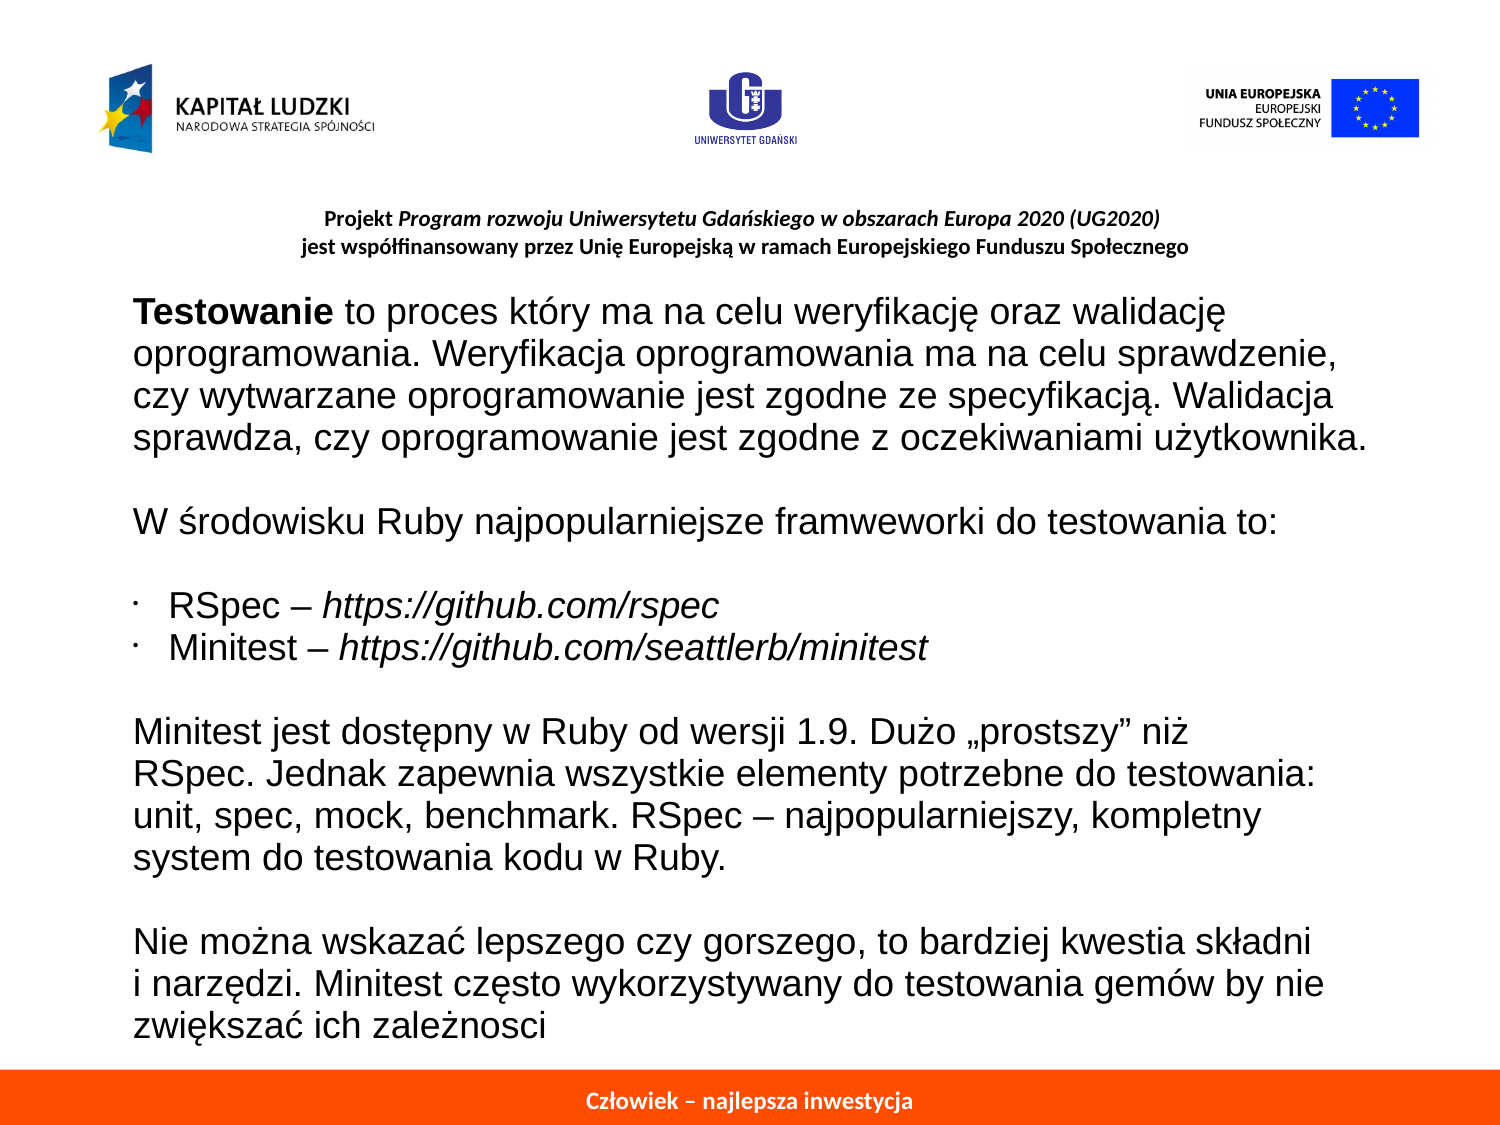

Projekt Program rozwoju Uniwersytetu Gdańskiego w obszarach Europa 2020 (UG2020)
jest współfinansowany przez Unię Europejską w ramach Europejskiego Funduszu Społecznego
Testowanie to proces który ma na celu weryfikację oraz walidację
oprogramowania. Weryfikacja oprogramowania ma na celu sprawdzenie,
czy wytwarzane oprogramowanie jest zgodne ze specyfikacją. Walidacja
sprawdza, czy oprogramowanie jest zgodne z oczekiwaniami użytkownika.
W środowisku Ruby najpopularniejsze framweworki do testowania to:
RSpec – https://github.com/rspec
Minitest – https://github.com/seattlerb/minitest
Minitest jest dostępny w Ruby od wersji 1.9. Dużo „prostszy” niż
RSpec. Jednak zapewnia wszystkie elementy potrzebne do testowania:
unit, spec, mock, benchmark. RSpec – najpopularniejszy, kompletny
system do testowania kodu w Ruby.
Nie można wskazać lepszego czy gorszego, to bardziej kwestia składni
i narzędzi. Minitest często wykorzystywany do testowania gemów by nie
zwiększać ich zależnosci
Człowiek – najlepsza inwestycja